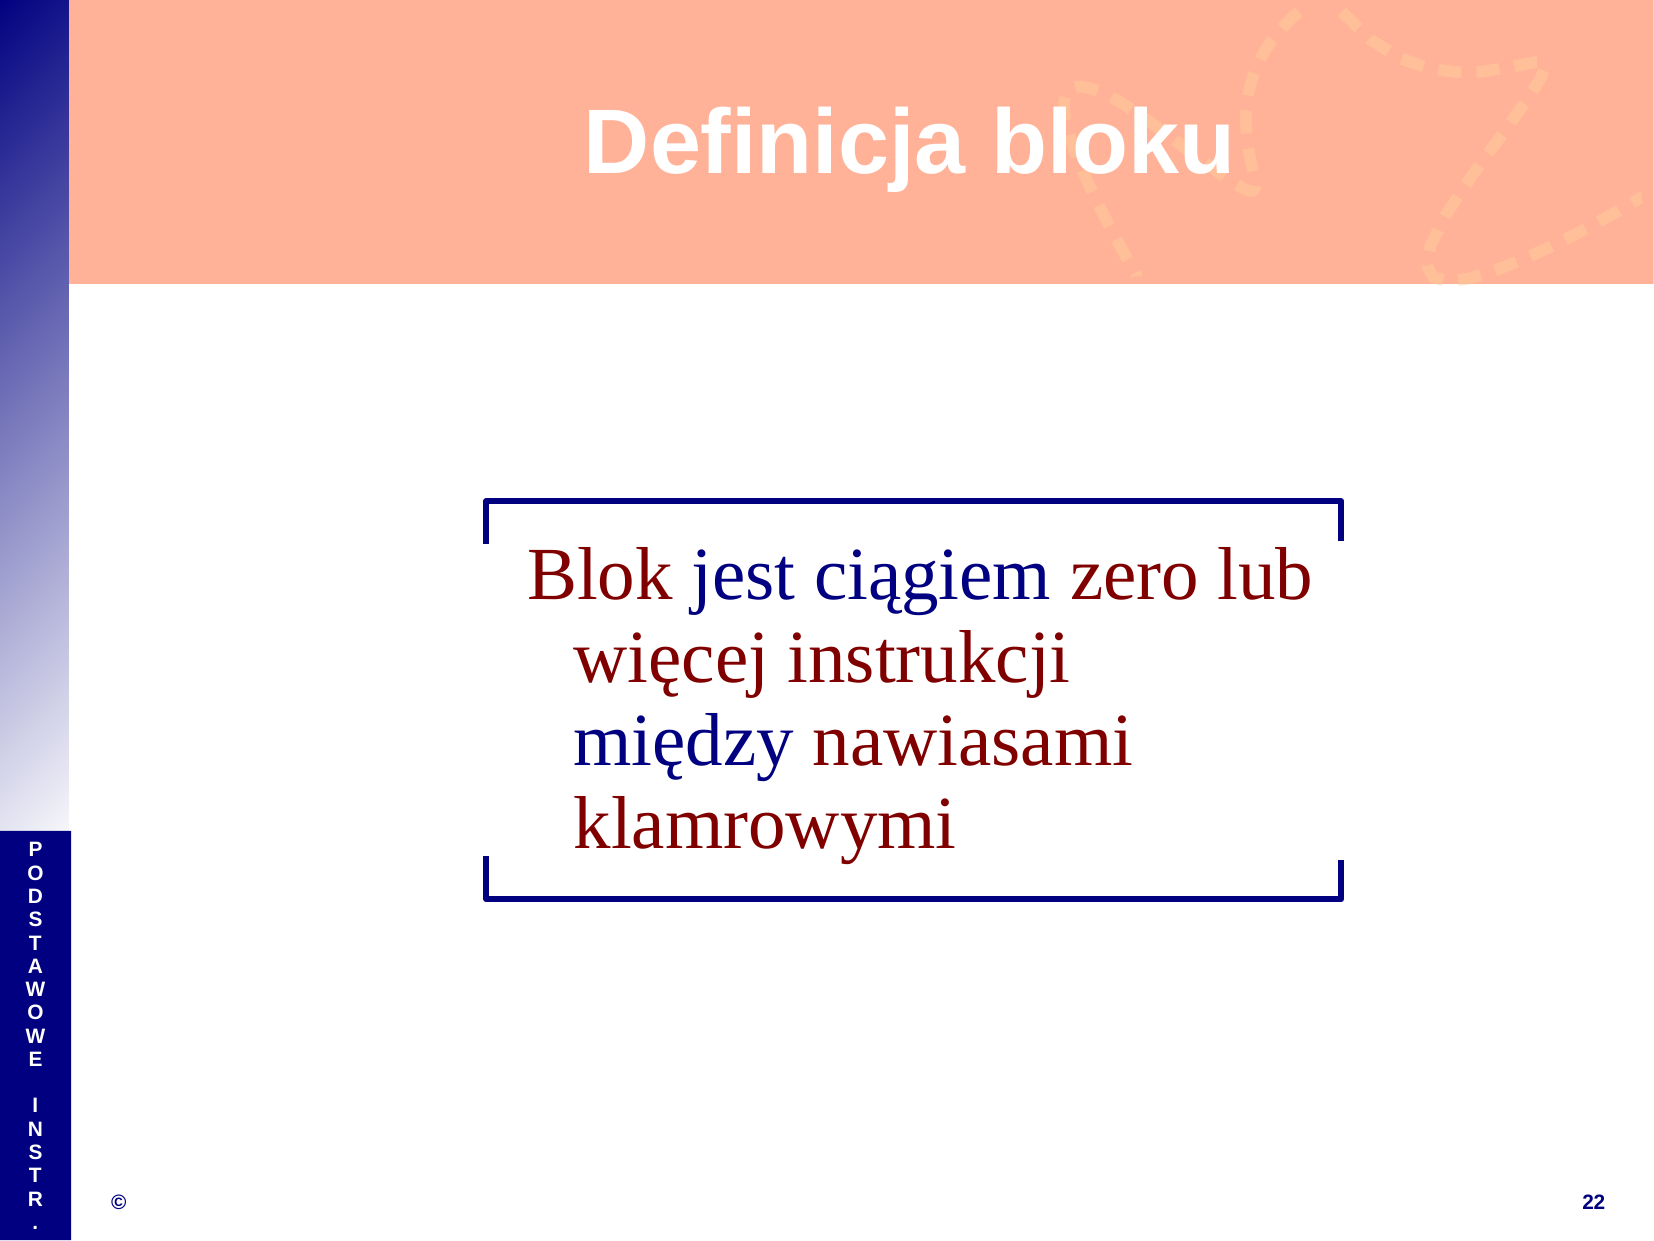

# Definicja bloku
Blok jest ciągiem zero lub więcej instrukcji
między nawiasami klamrowymi
P
O
D
S
T
A
W
O
W
E
I
N
S
T
R
.